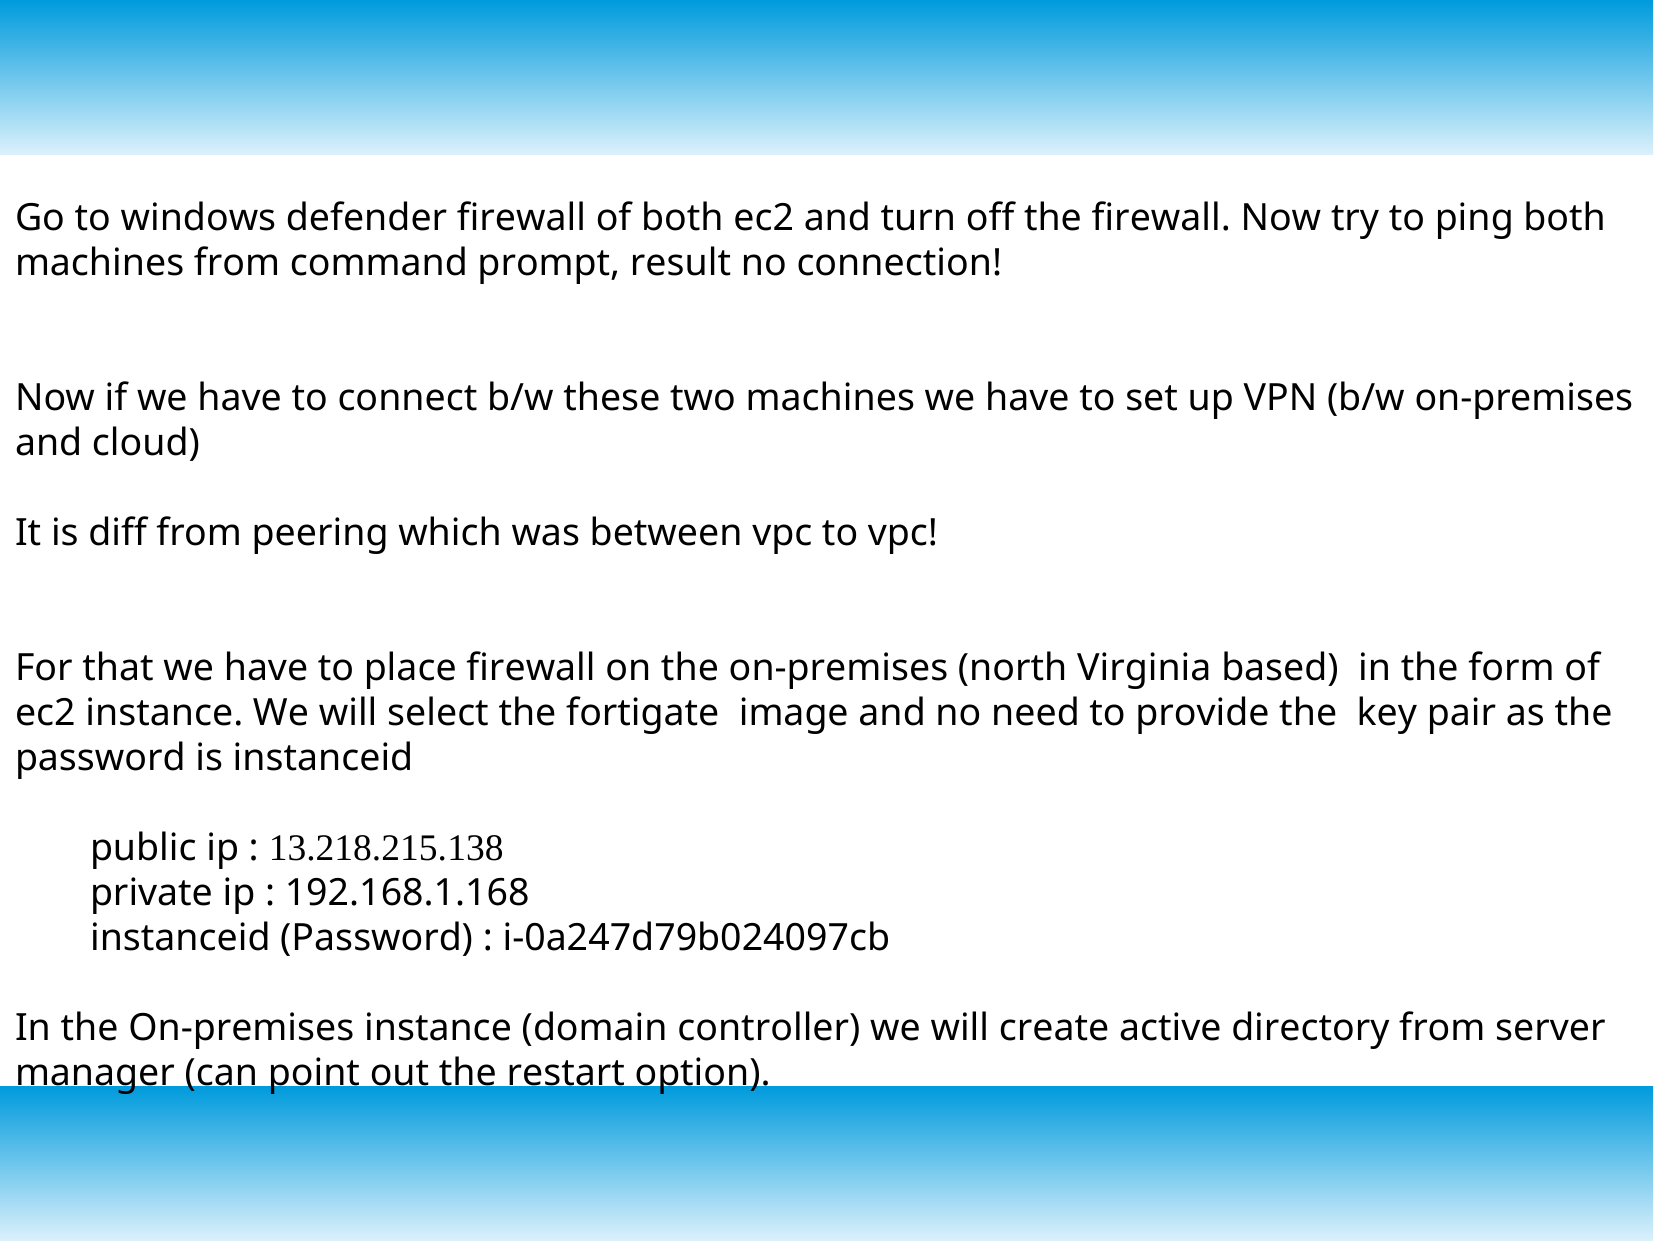

Go to windows defender firewall of both ec2 and turn off the firewall. Now try to ping both machines from command prompt, result no connection!
Now if we have to connect b/w these two machines we have to set up VPN (b/w on-premises and cloud)
It is diff from peering which was between vpc to vpc!
For that we have to place firewall on the on-premises (north Virginia based) in the form of ec2 instance. We will select the fortigate image and no need to provide the key pair as the password is instanceid
	public ip : 13.218.215.138
	private ip : 192.168.1.168
	instanceid (Password) : i-0a247d79b024097cb
In the On-premises instance (domain controller) we will create active directory from server manager (can point out the restart option).